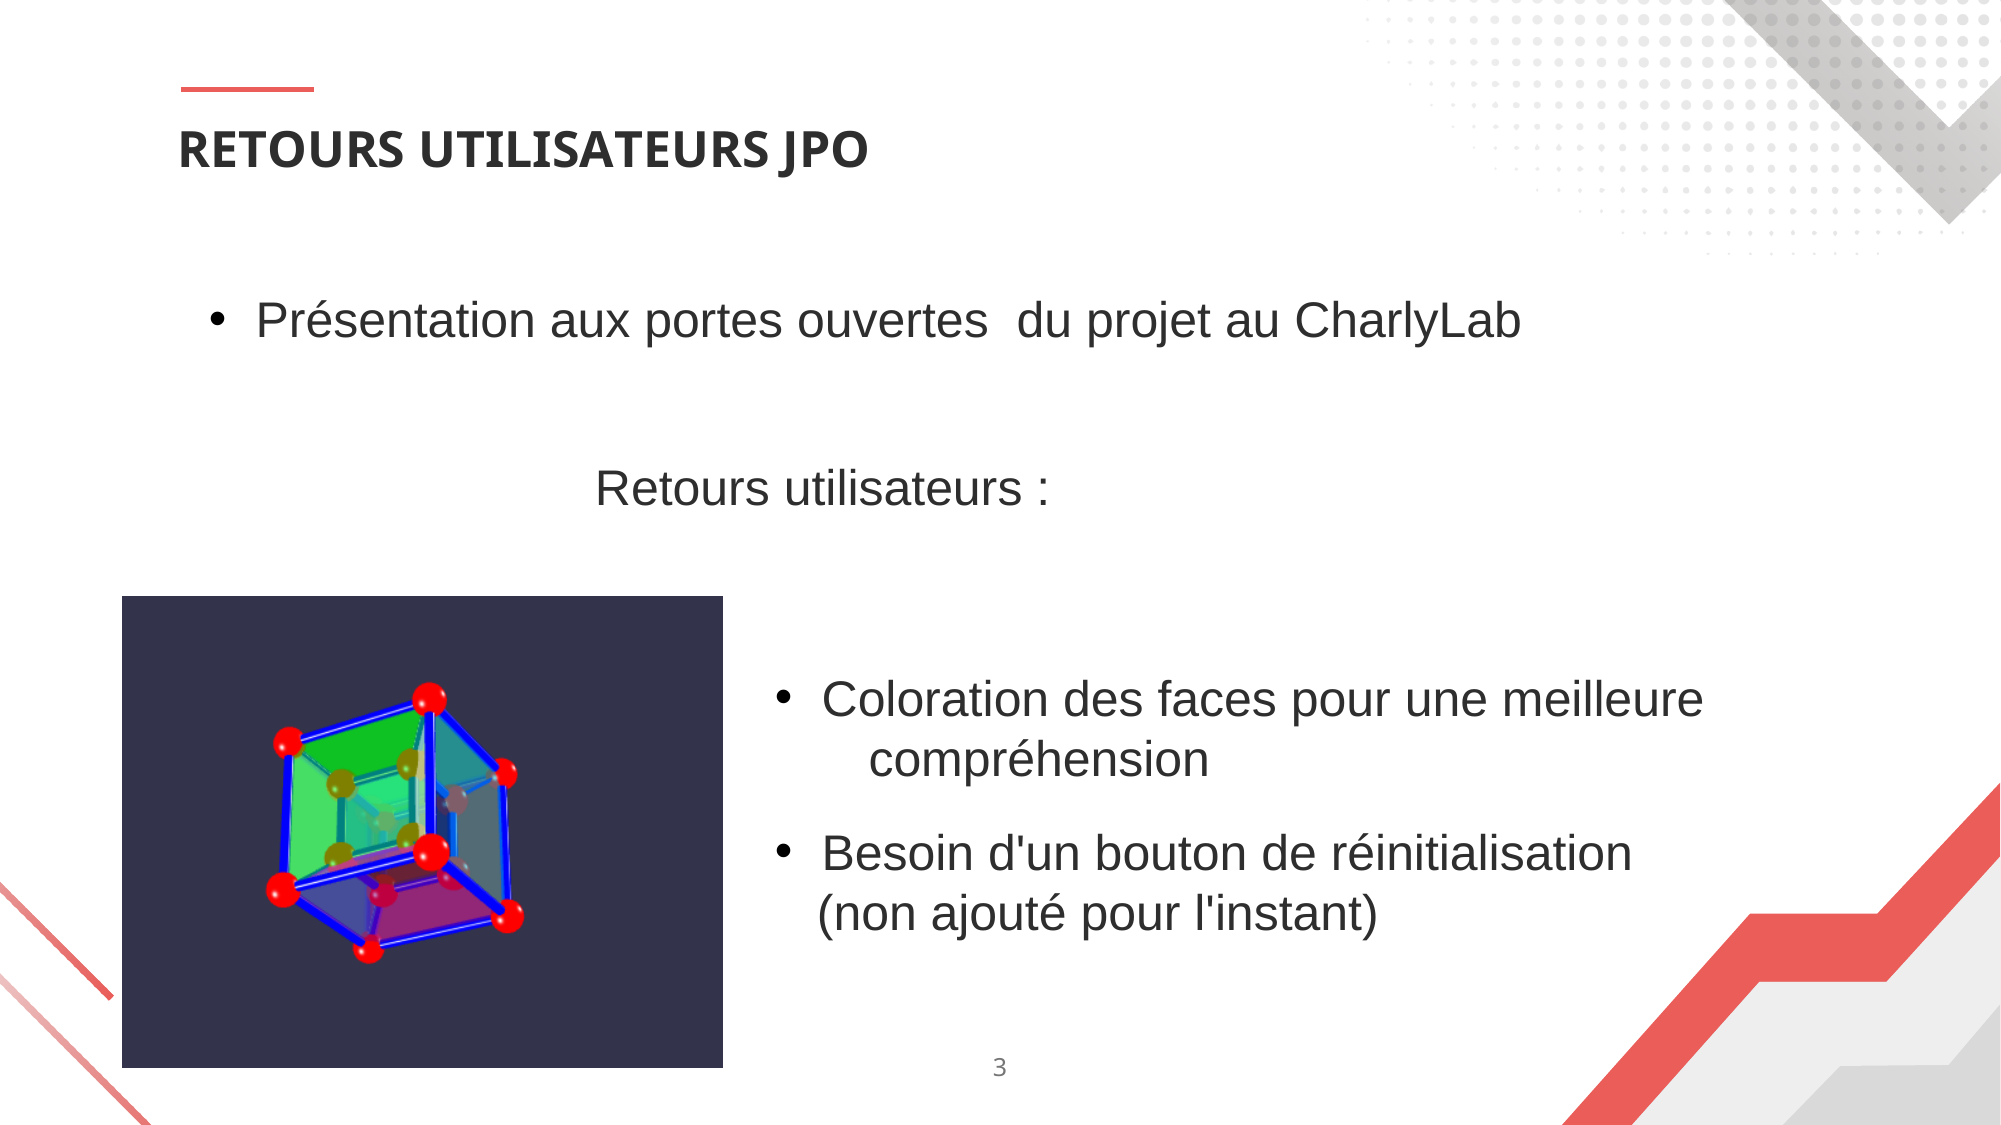

# RETOURS UTILISATEURS JPO
Présentation aux portes ouvertes  du projet au CharlyLab
Retours utilisateurs :
Coloration des faces pour une meilleure compréhension
Besoin d'un bouton de réinitialisation
   (non ajouté pour l'instant)